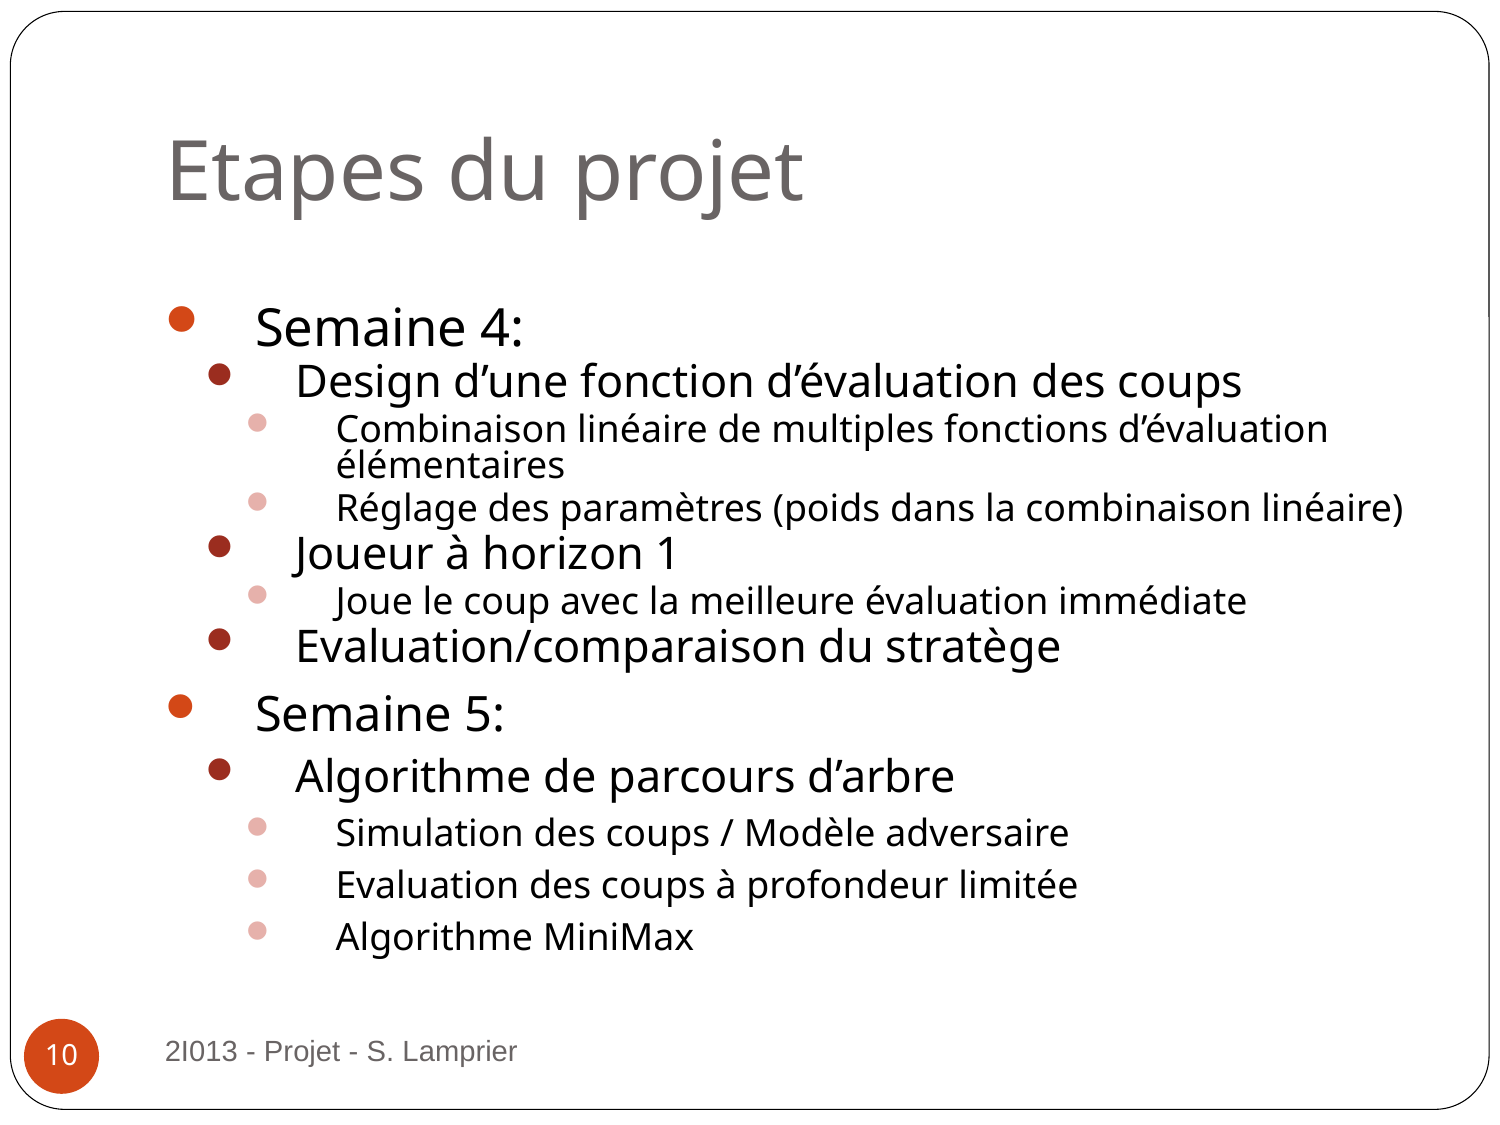

# Etapes du projet
Semaine 4:
Design d’une fonction d’évaluation des coups
Combinaison linéaire de multiples fonctions d’évaluation élémentaires
Réglage des paramètres (poids dans la combinaison linéaire)
Joueur à horizon 1
Joue le coup avec la meilleure évaluation immédiate
Evaluation/comparaison du stratège
Semaine 5:
Algorithme de parcours d’arbre
Simulation des coups / Modèle adversaire
Evaluation des coups à profondeur limitée
Algorithme MiniMax
2I013 - Projet - S. Lamprier